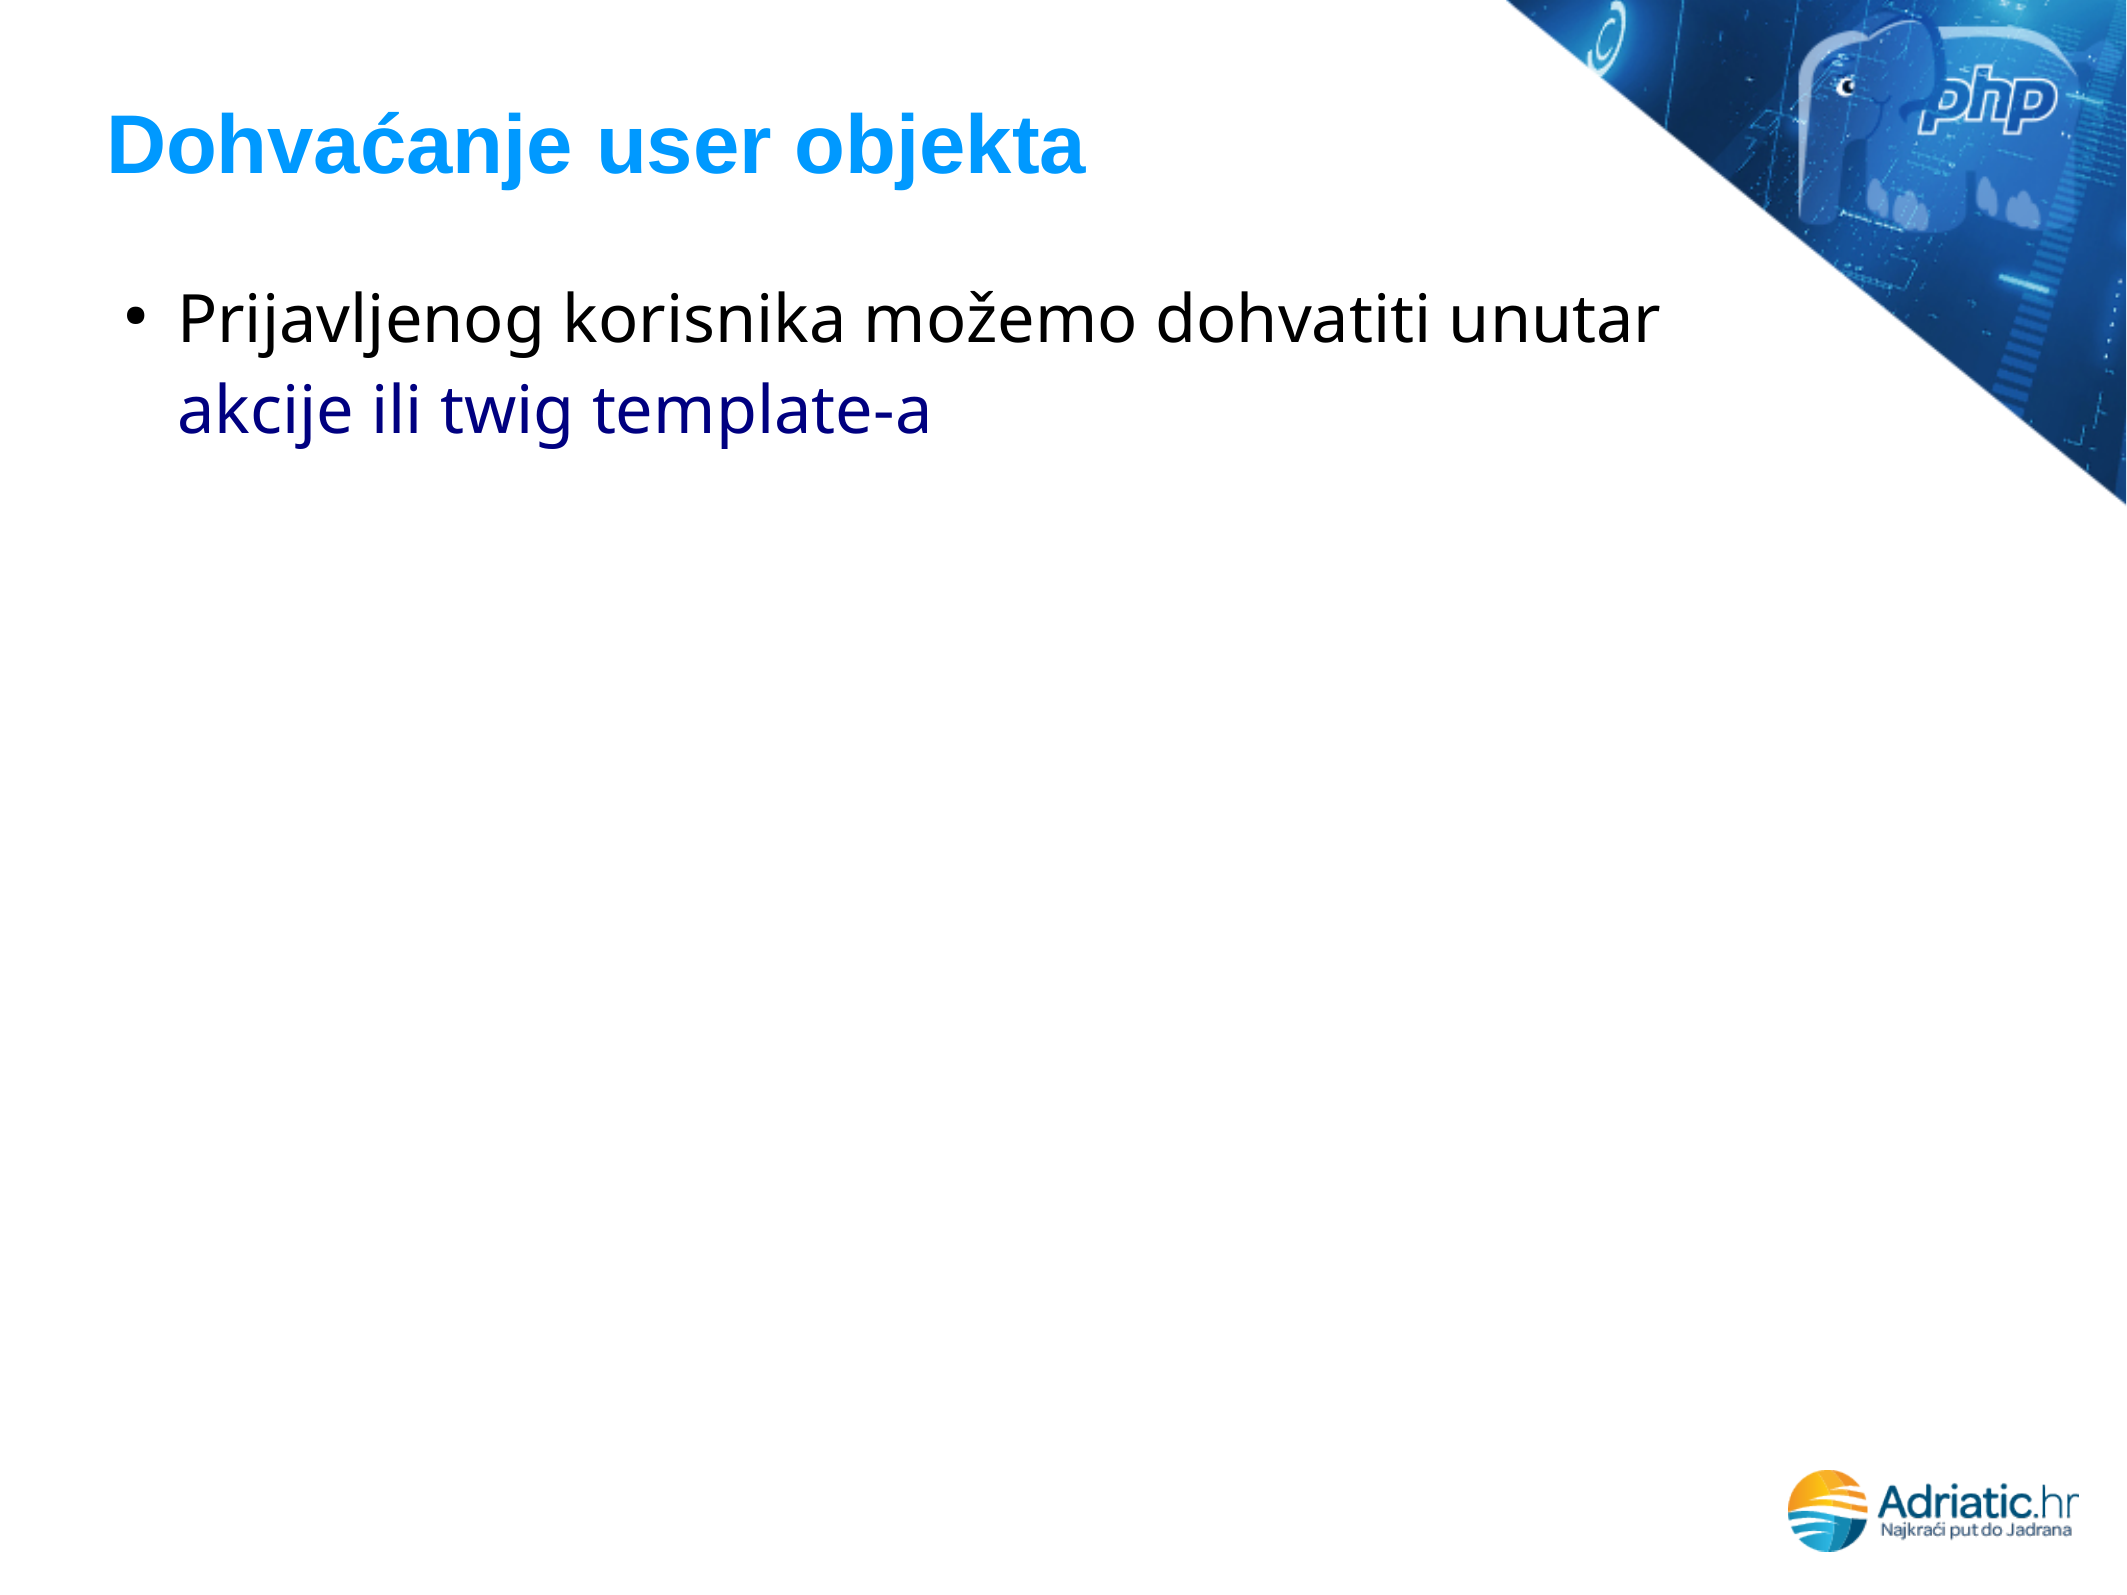

# Dohvaćanje user objekta
Prijavljenog korisnika možemo dohvatiti unutar akcije ili twig template-a